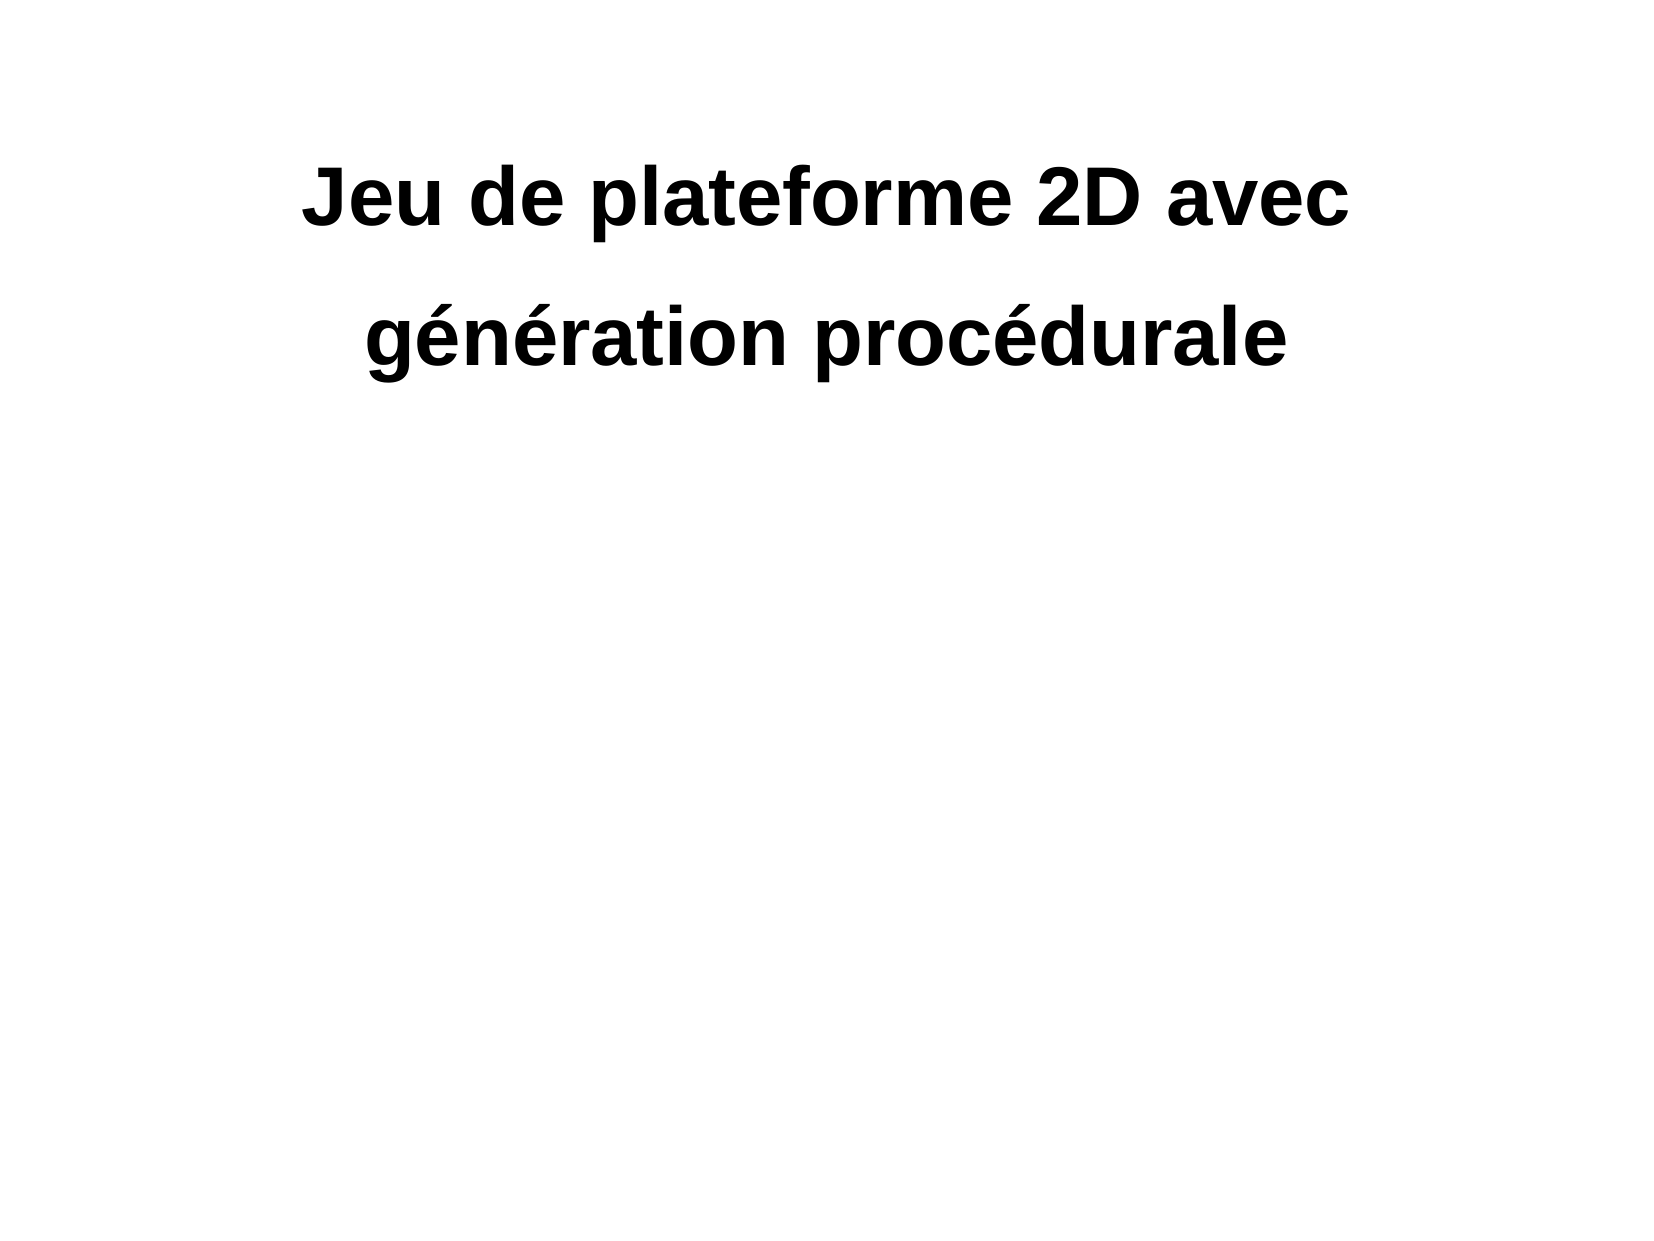

# Jeu de plateforme 2D avec génération procédurale